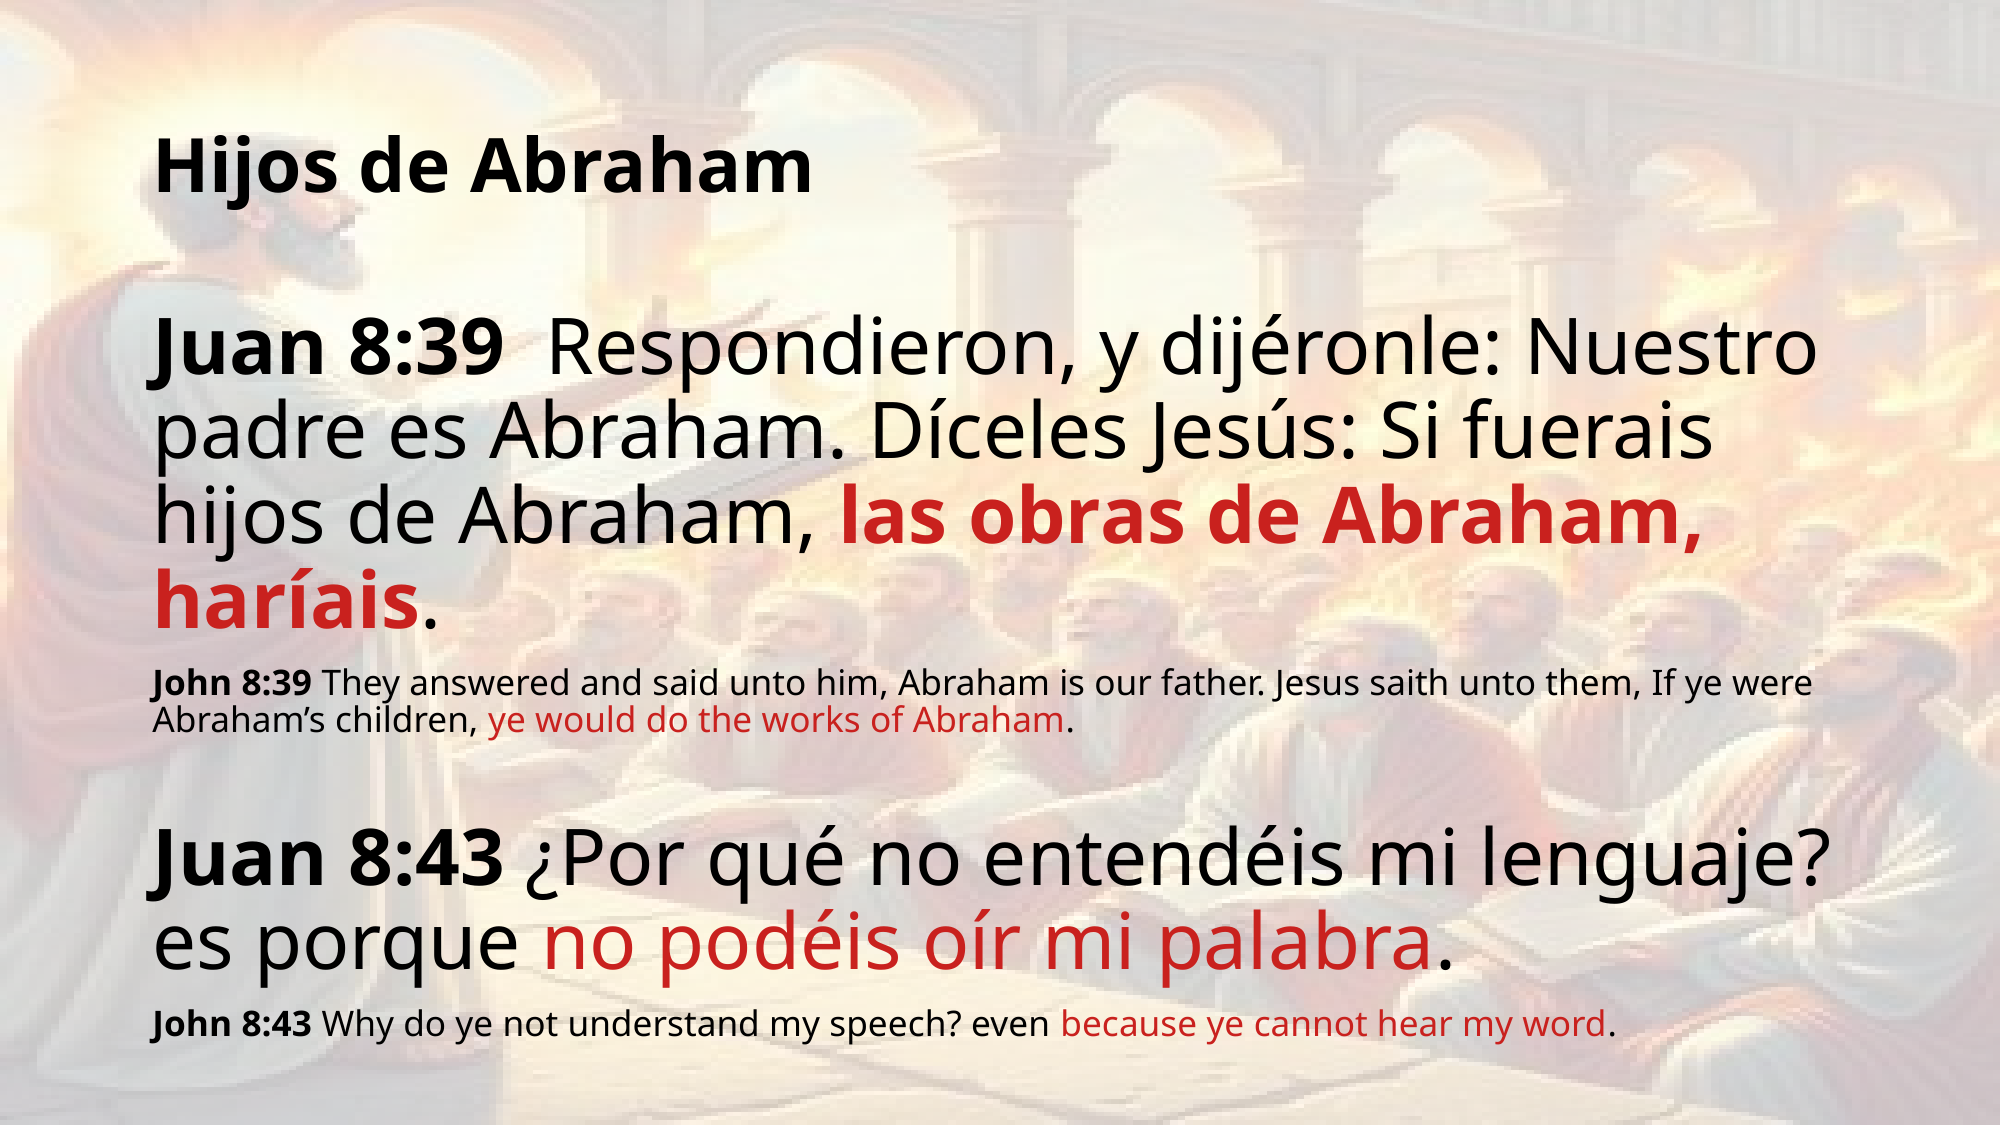

# Hijos de Abraham
Juan 8:39  Respondieron, y dijéronle: Nuestro padre es Abraham. Díceles Jesús: Si fuerais hijos de Abraham, las obras de Abraham, haríais.
John 8:39 They answered and said unto him, Abraham is our father. Jesus saith unto them, If ye were Abraham’s children, ye would do the works of Abraham.
Juan 8:43 ¿Por qué no entendéis mi lenguaje? es porque no podéis oír mi palabra.
John 8:43 Why do ye not understand my speech? even because ye cannot hear my word.